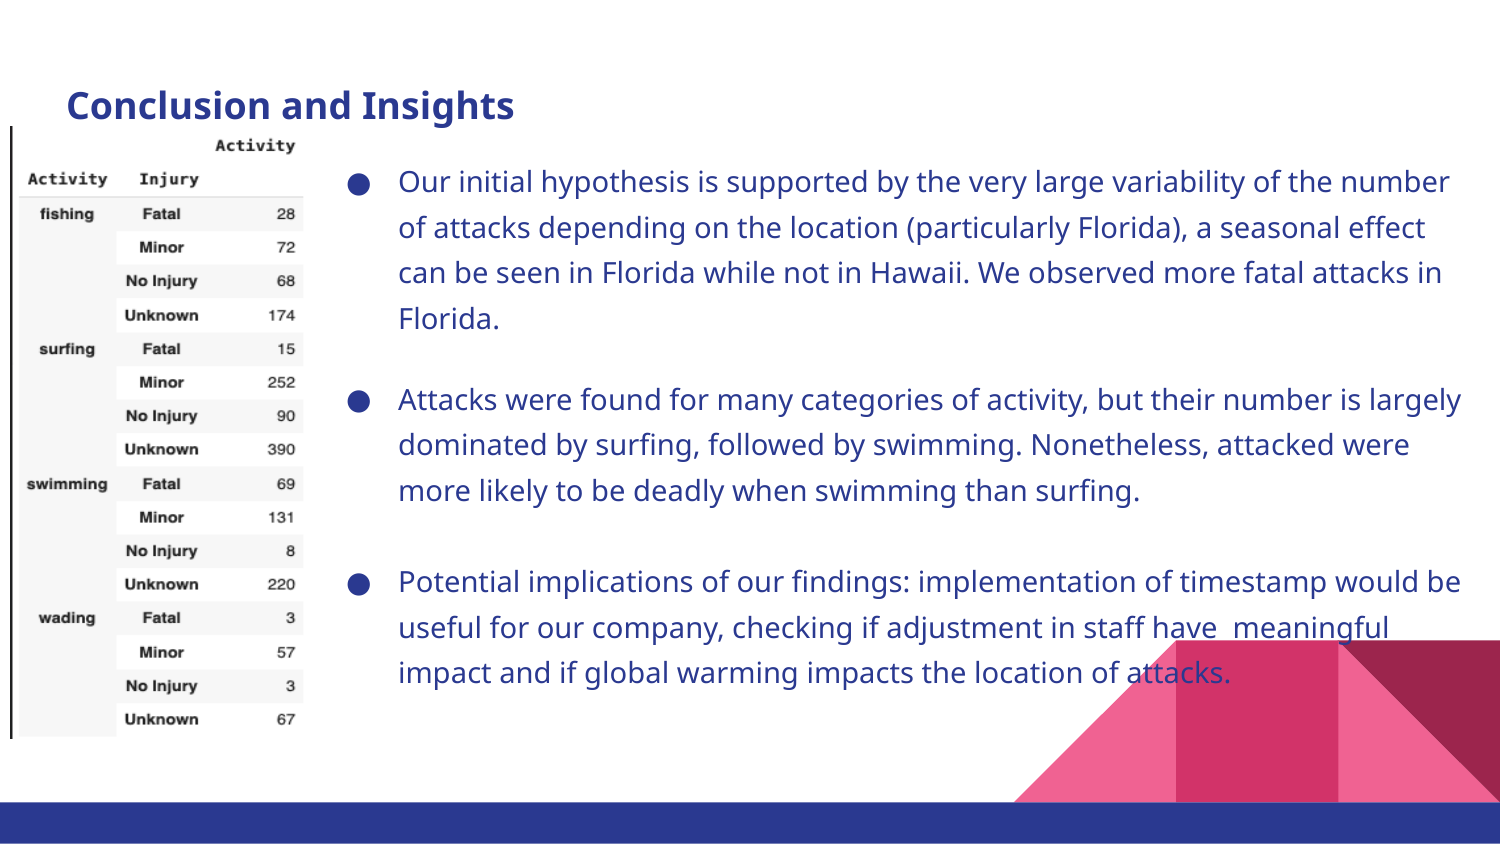

# Conclusion and Insights
Our initial hypothesis is supported by the very large variability of the number of attacks depending on the location (particularly Florida), a seasonal effect can be seen in Florida while not in Hawaii. We observed more fatal attacks in Florida.
Attacks were found for many categories of activity, but their number is largely dominated by surfing, followed by swimming. Nonetheless, attacked were more likely to be deadly when swimming than surfing.
Potential implications of our findings: implementation of timestamp would be useful for our company, checking if adjustment in staff have meaningful impact and if global warming impacts the location of attacks.